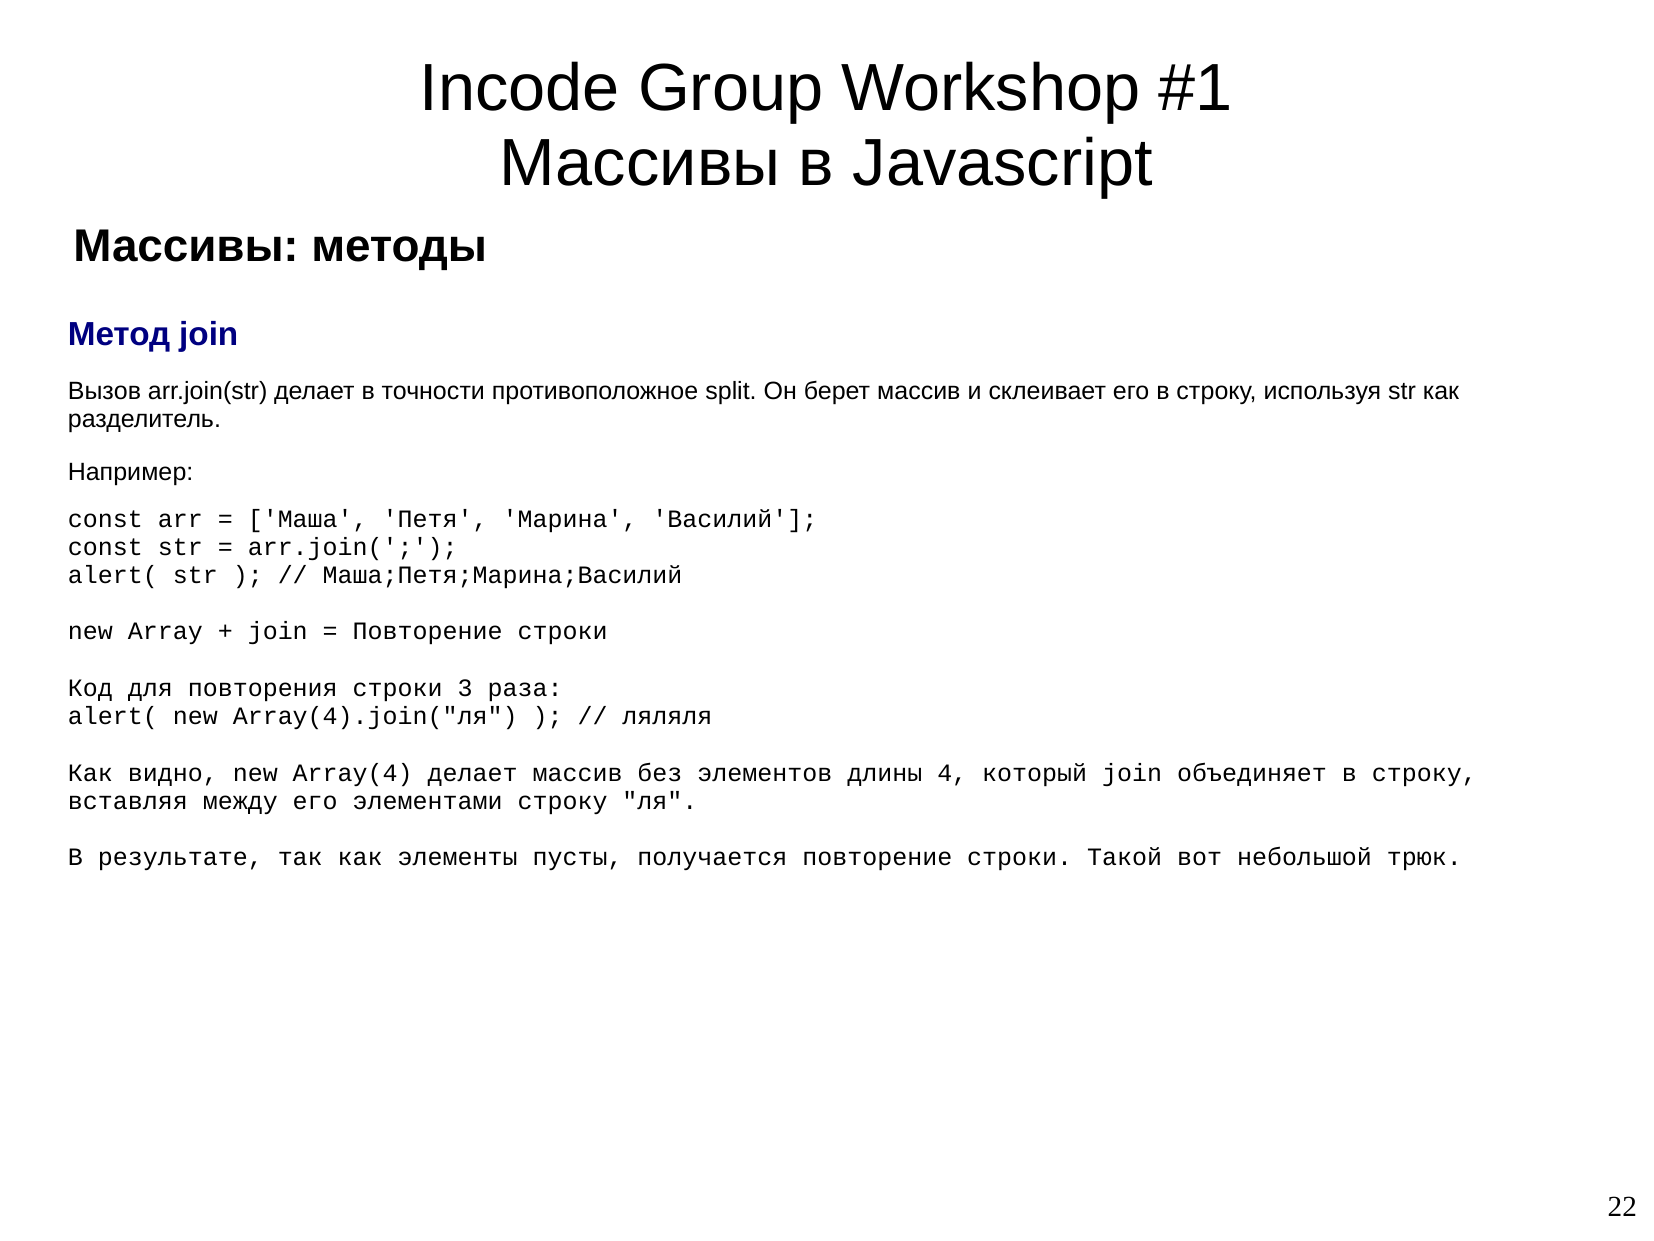

# Incode Group Workshop #1 Массивы в Javascript
Массивы: методы
Метод join
Вызов arr.join(str) делает в точности противоположное split. Он берет массив и склеивает его в строку, используя str как разделитель.
Например:
const arr = ['Маша', 'Петя', 'Марина', 'Василий'];
const str = arr.join(';');
alert( str ); // Маша;Петя;Марина;Василий
new Array + join = Повторение строки
Код для повторения строки 3 раза:
alert( new Array(4).join("ля") ); // ляляля
Как видно, new Array(4) делает массив без элементов длины 4, который join объединяет в строку, вставляя между его элементами строку "ля".
В результате, так как элементы пусты, получается повторение строки. Такой вот небольшой трюк.
22